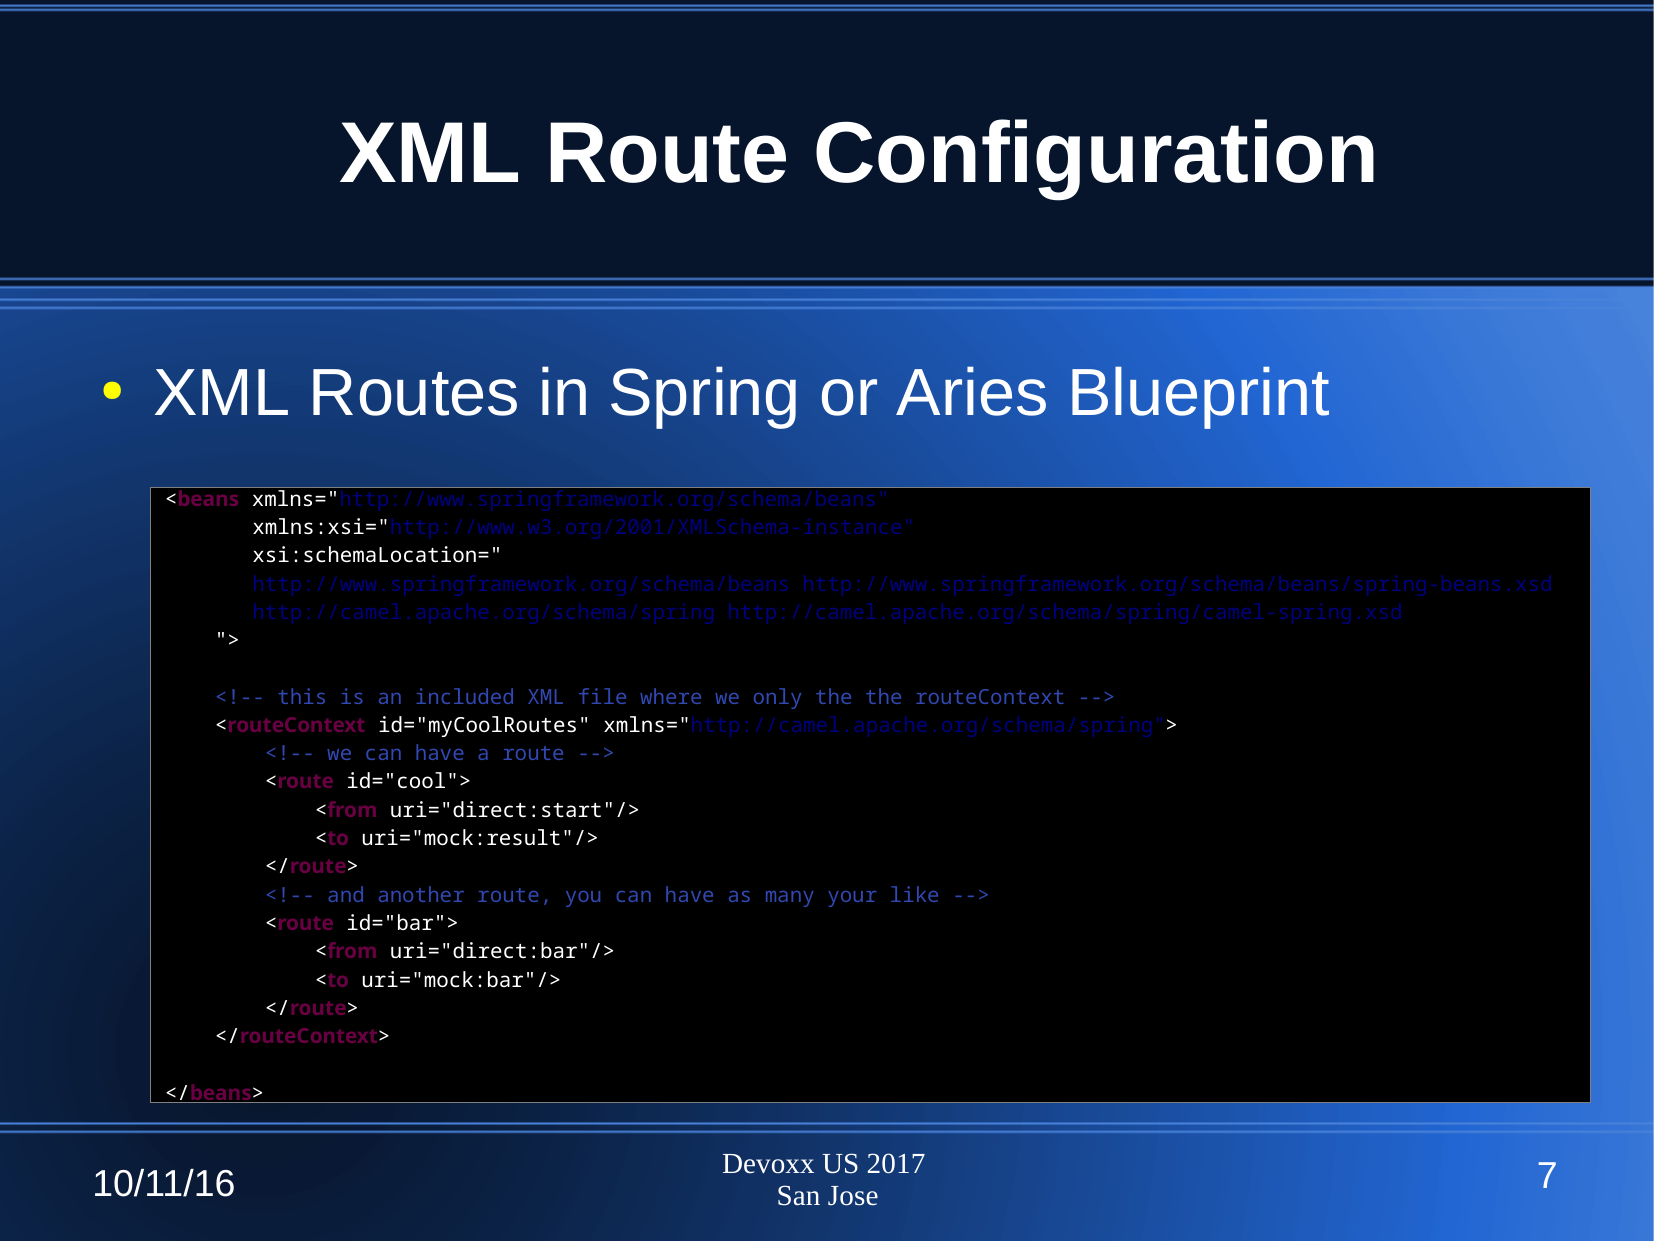

# XML Route Configuration
XML Routes in Spring or Aries Blueprint
<beans xmlns="http://www.springframework.org/schema/beans"
       xmlns:xsi="http://www.w3.org/2001/XMLSchema-instance"
       xsi:schemaLocation="
       http://www.springframework.org/schema/beans http://www.springframework.org/schema/beans/spring-beans.xsd
       http://camel.apache.org/schema/spring http://camel.apache.org/schema/spring/camel-spring.xsd
    ">
    <!-- this is an included XML file where we only the the routeContext -->
    <routeContext id="myCoolRoutes" xmlns="http://camel.apache.org/schema/spring">
        <!-- we can have a route -->
        <route id="cool">
            <from uri="direct:start"/>
            <to uri="mock:result"/>
        </route>
        <!-- and another route, you can have as many your like -->
        <route id="bar">
            <from uri="direct:bar"/>
            <to uri="mock:bar"/>
        </route>
    </routeContext>
</beans>
Devoxx San Jose, US